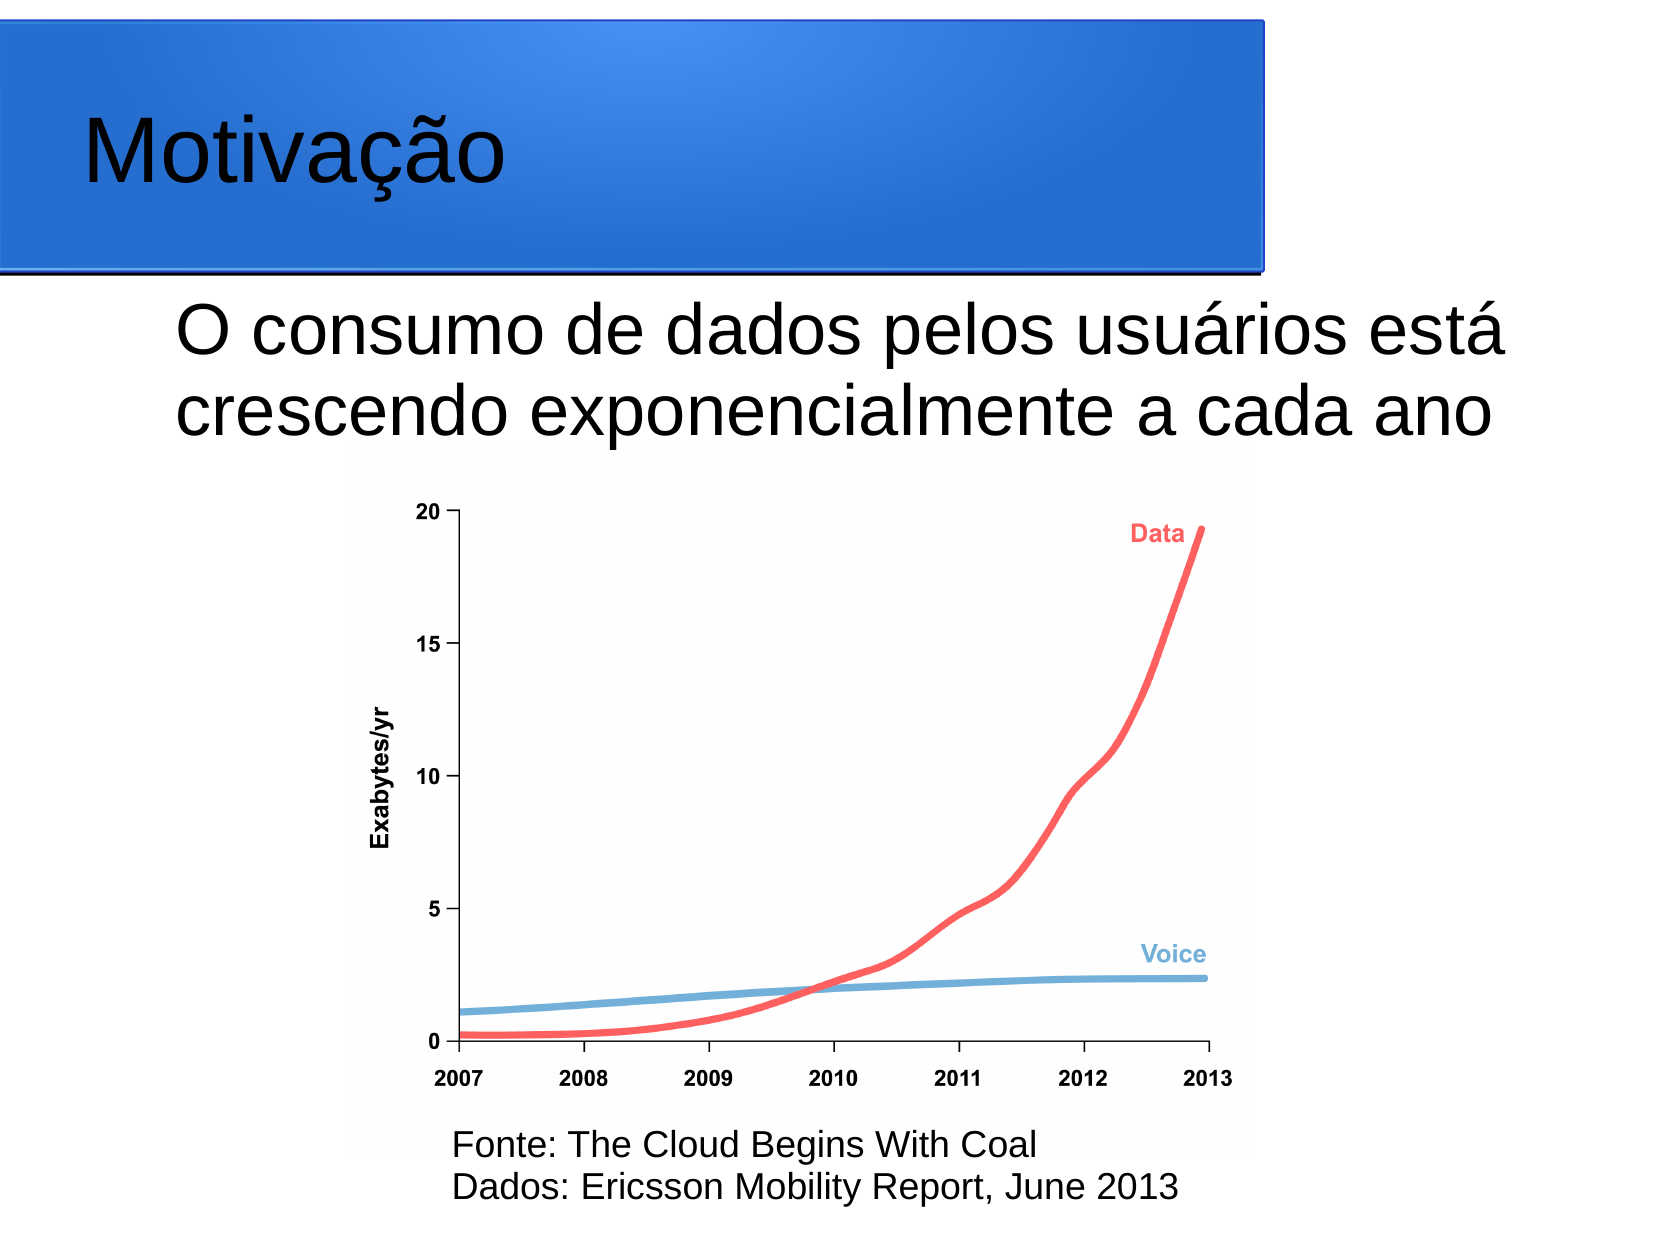

# Motivação
O consumo de dados pelos usuários está crescendo exponencialmente a cada ano
Fonte: The Cloud Begins With Coal
Dados: Ericsson Mobility Report, June 2013